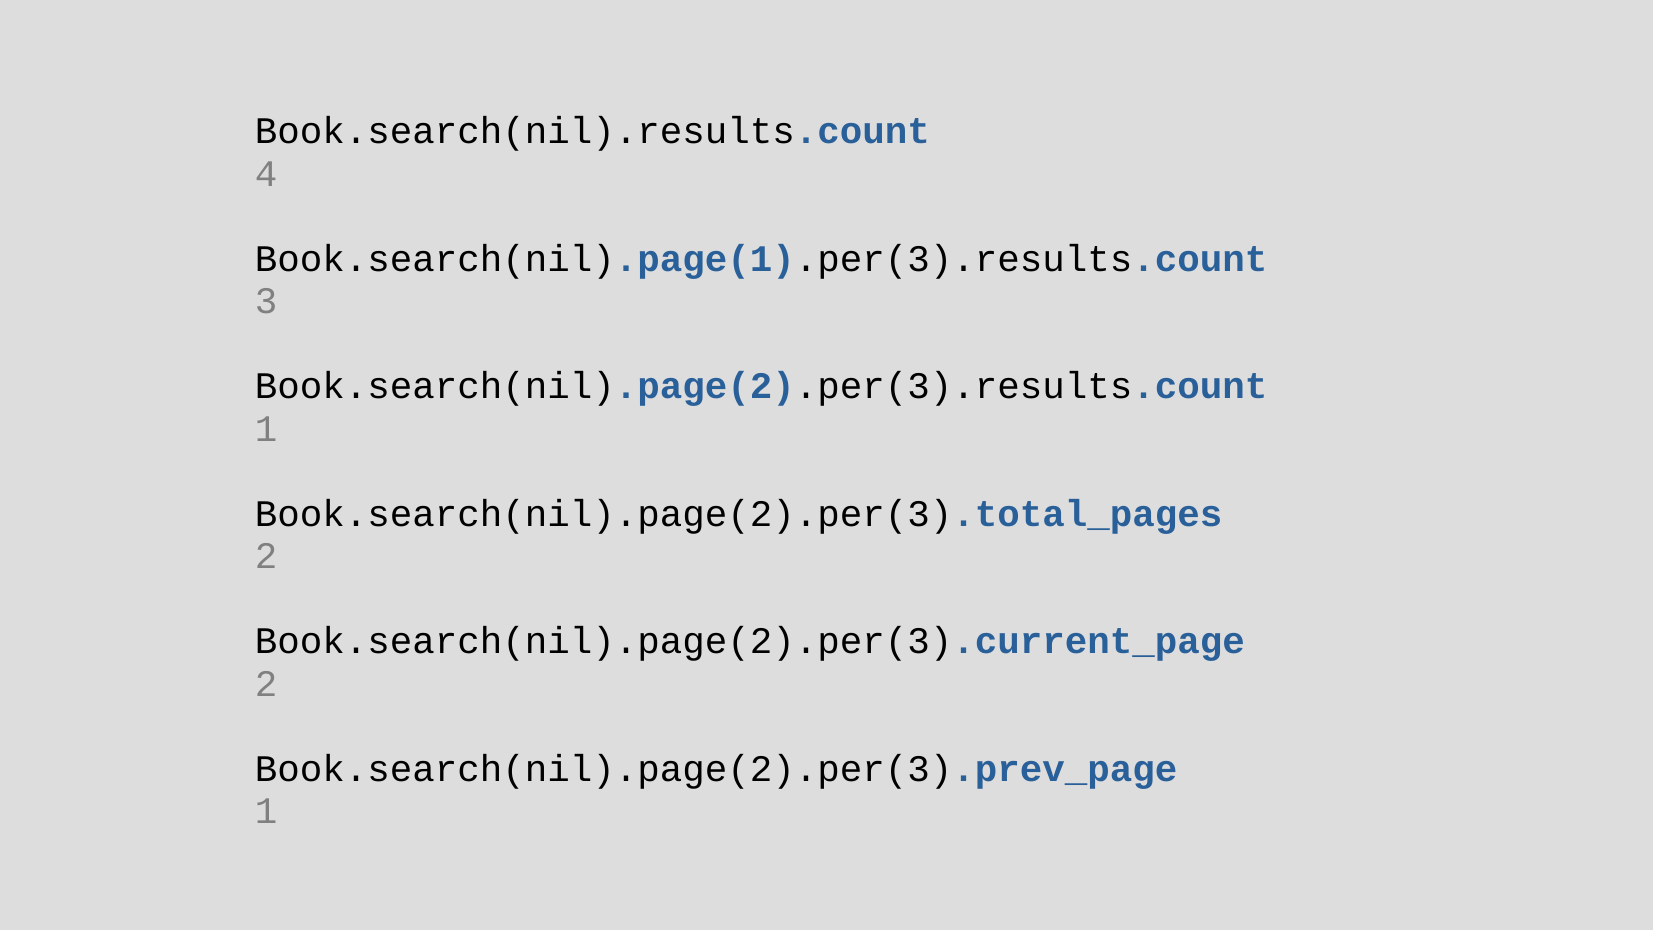

Book.search(nil).results.count
4
Book.search(nil).page(1).per(3).results.count
3
Book.search(nil).page(2).per(3).results.count
1
Book.search(nil).page(2).per(3).total_pages
2
Book.search(nil).page(2).per(3).current_page
2
Book.search(nil).page(2).per(3).prev_page
1